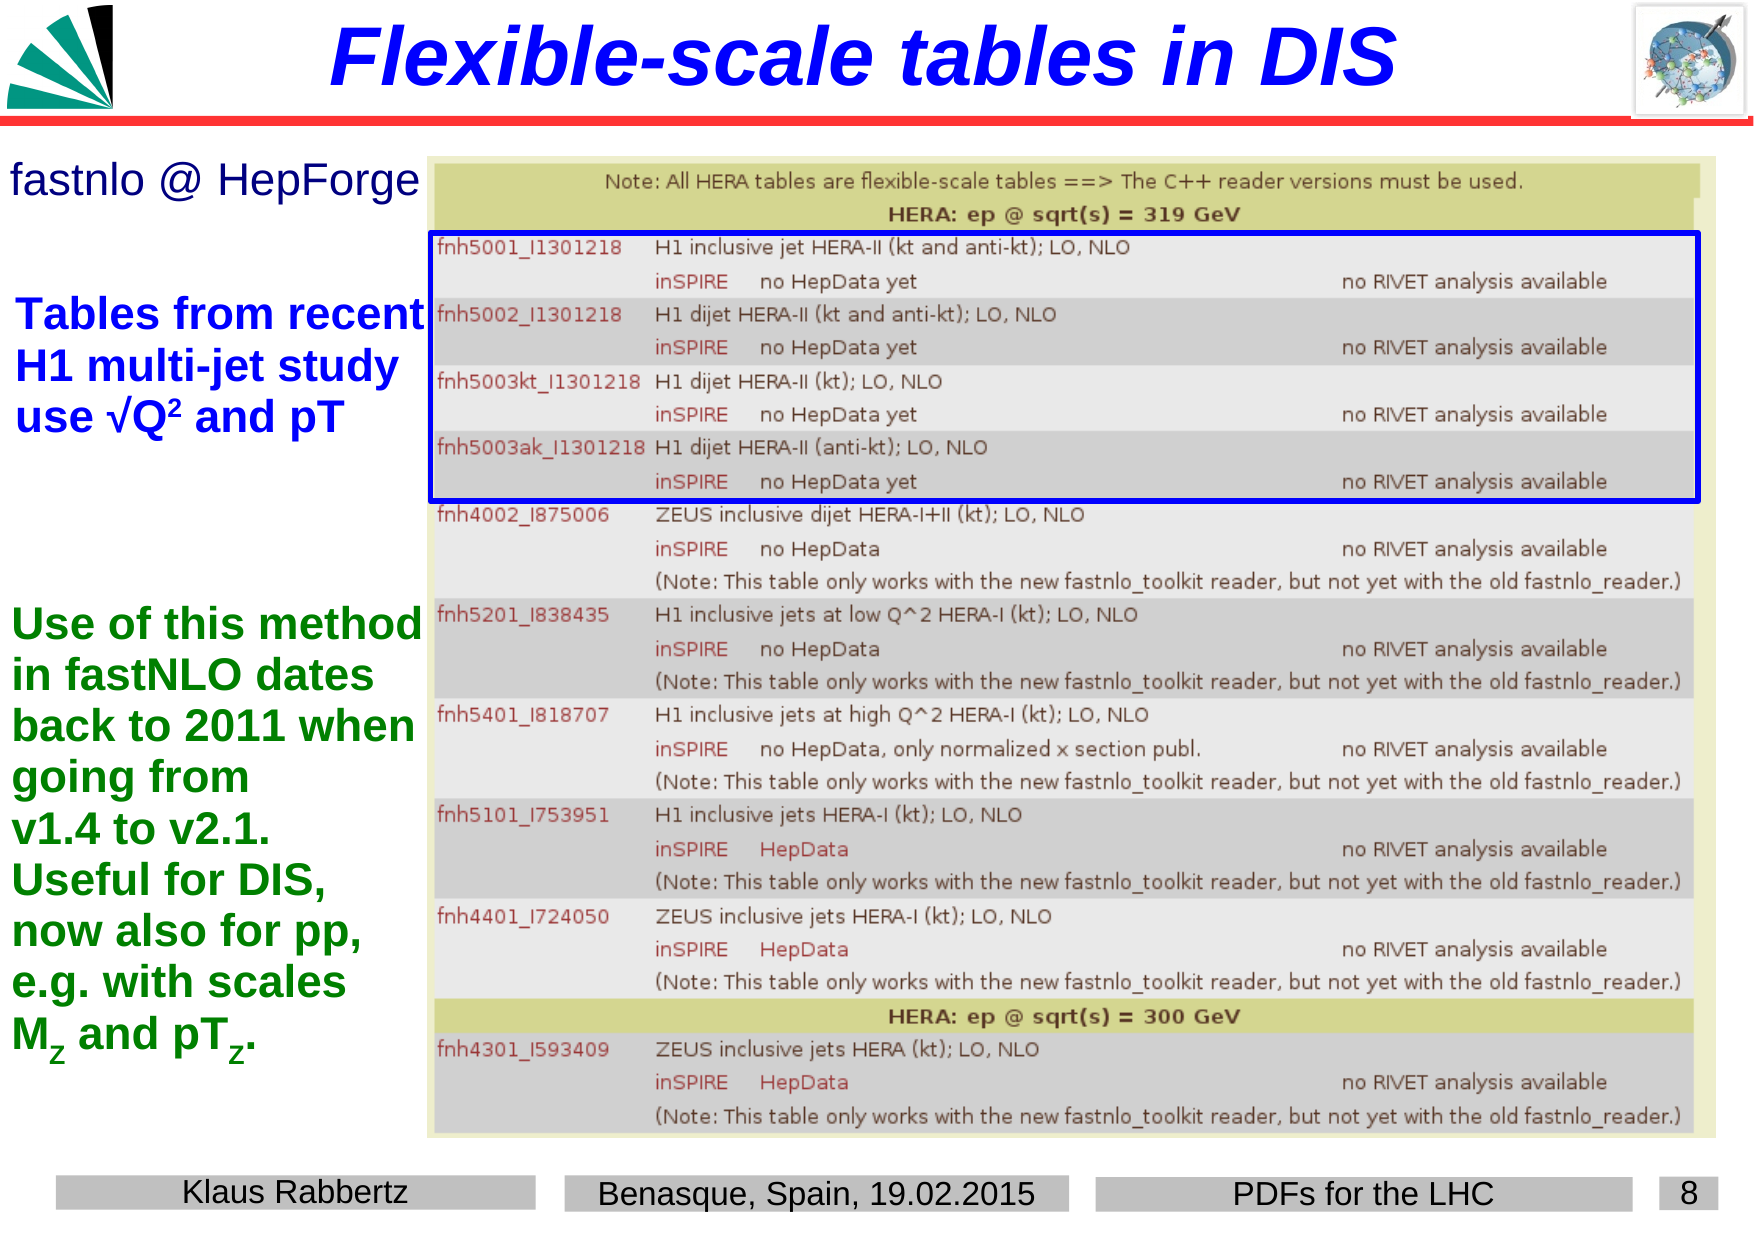

# Flexible-scale tables in DIS
fastnlo @ HepForge
Tables from recent
H1 multi-jet study
use √Q2 and pT
Use of this method in fastNLO dates back to 2011 when going from v1.4 to v2.1.
Useful for DIS, now also for pp,
e.g. with scales MZ and pTZ.